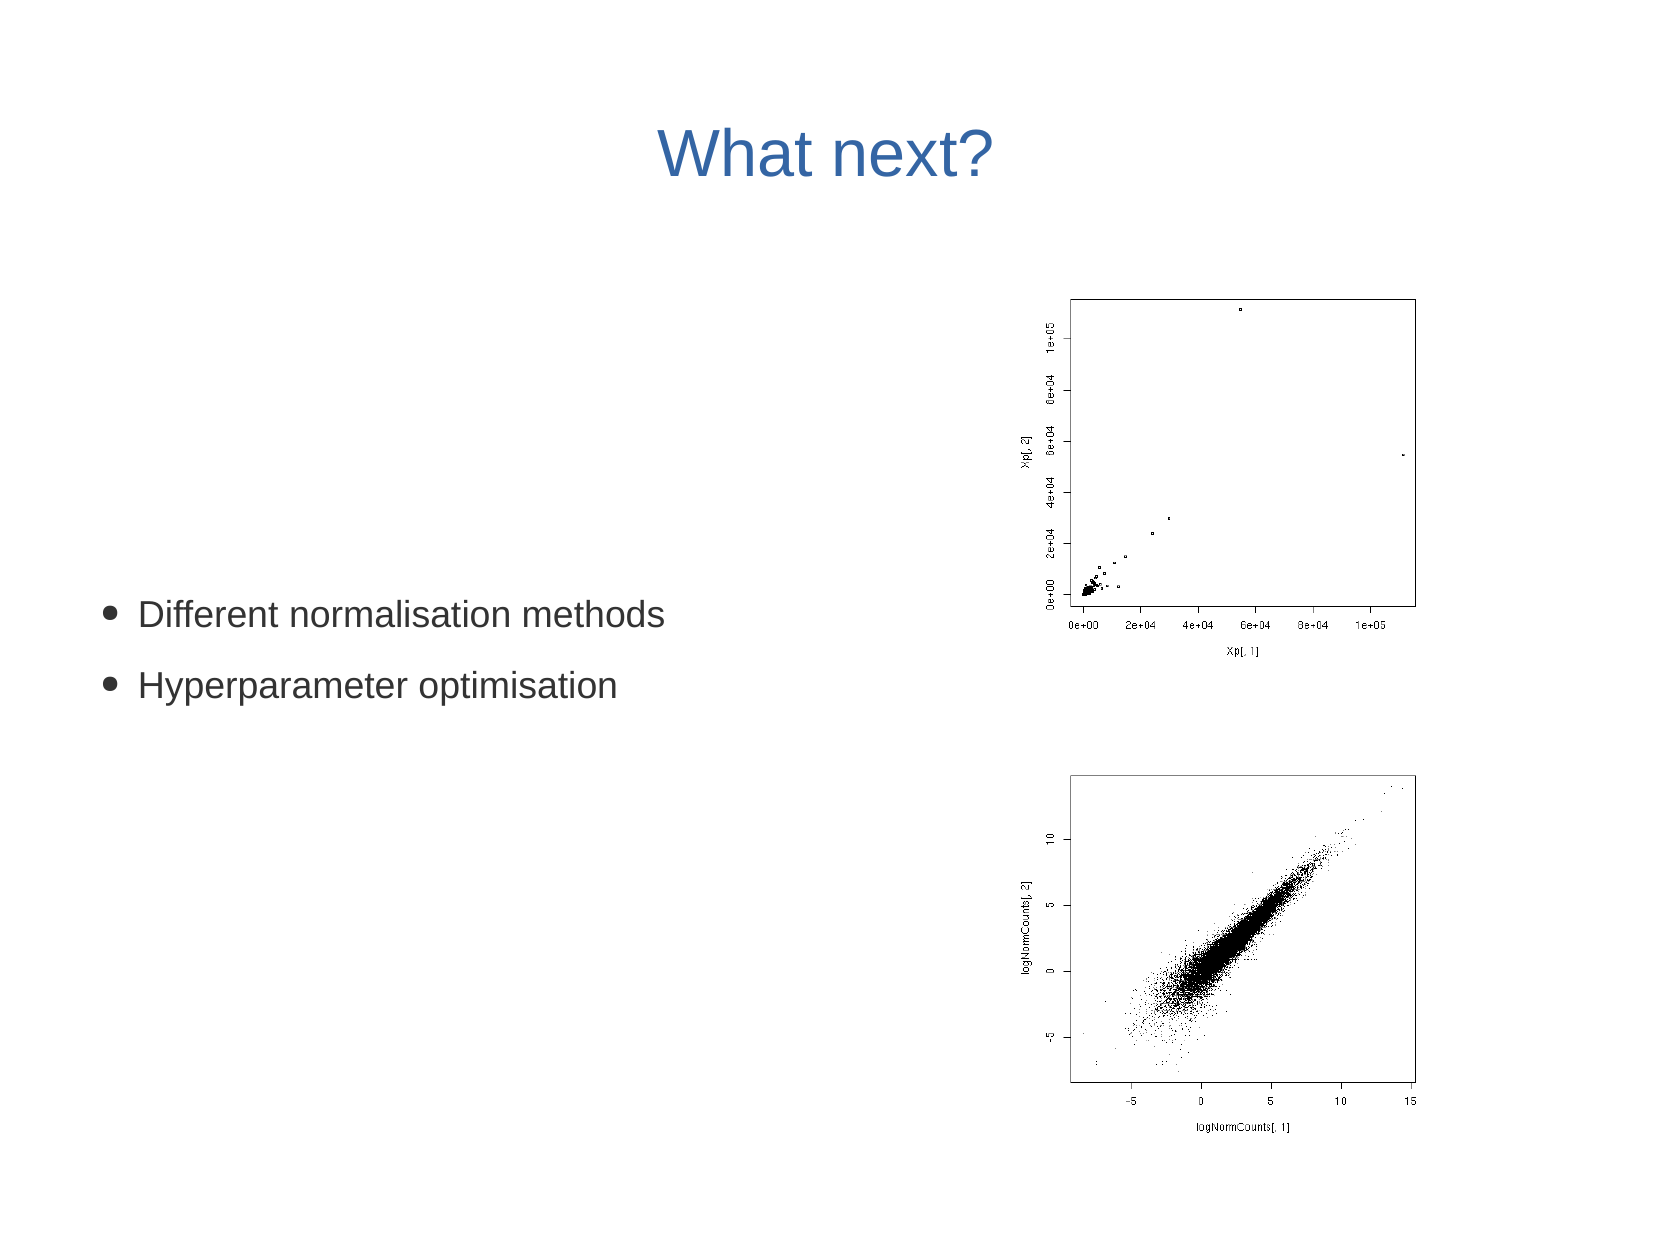

# What next?
Different normalisation methods
Hyperparameter optimisation